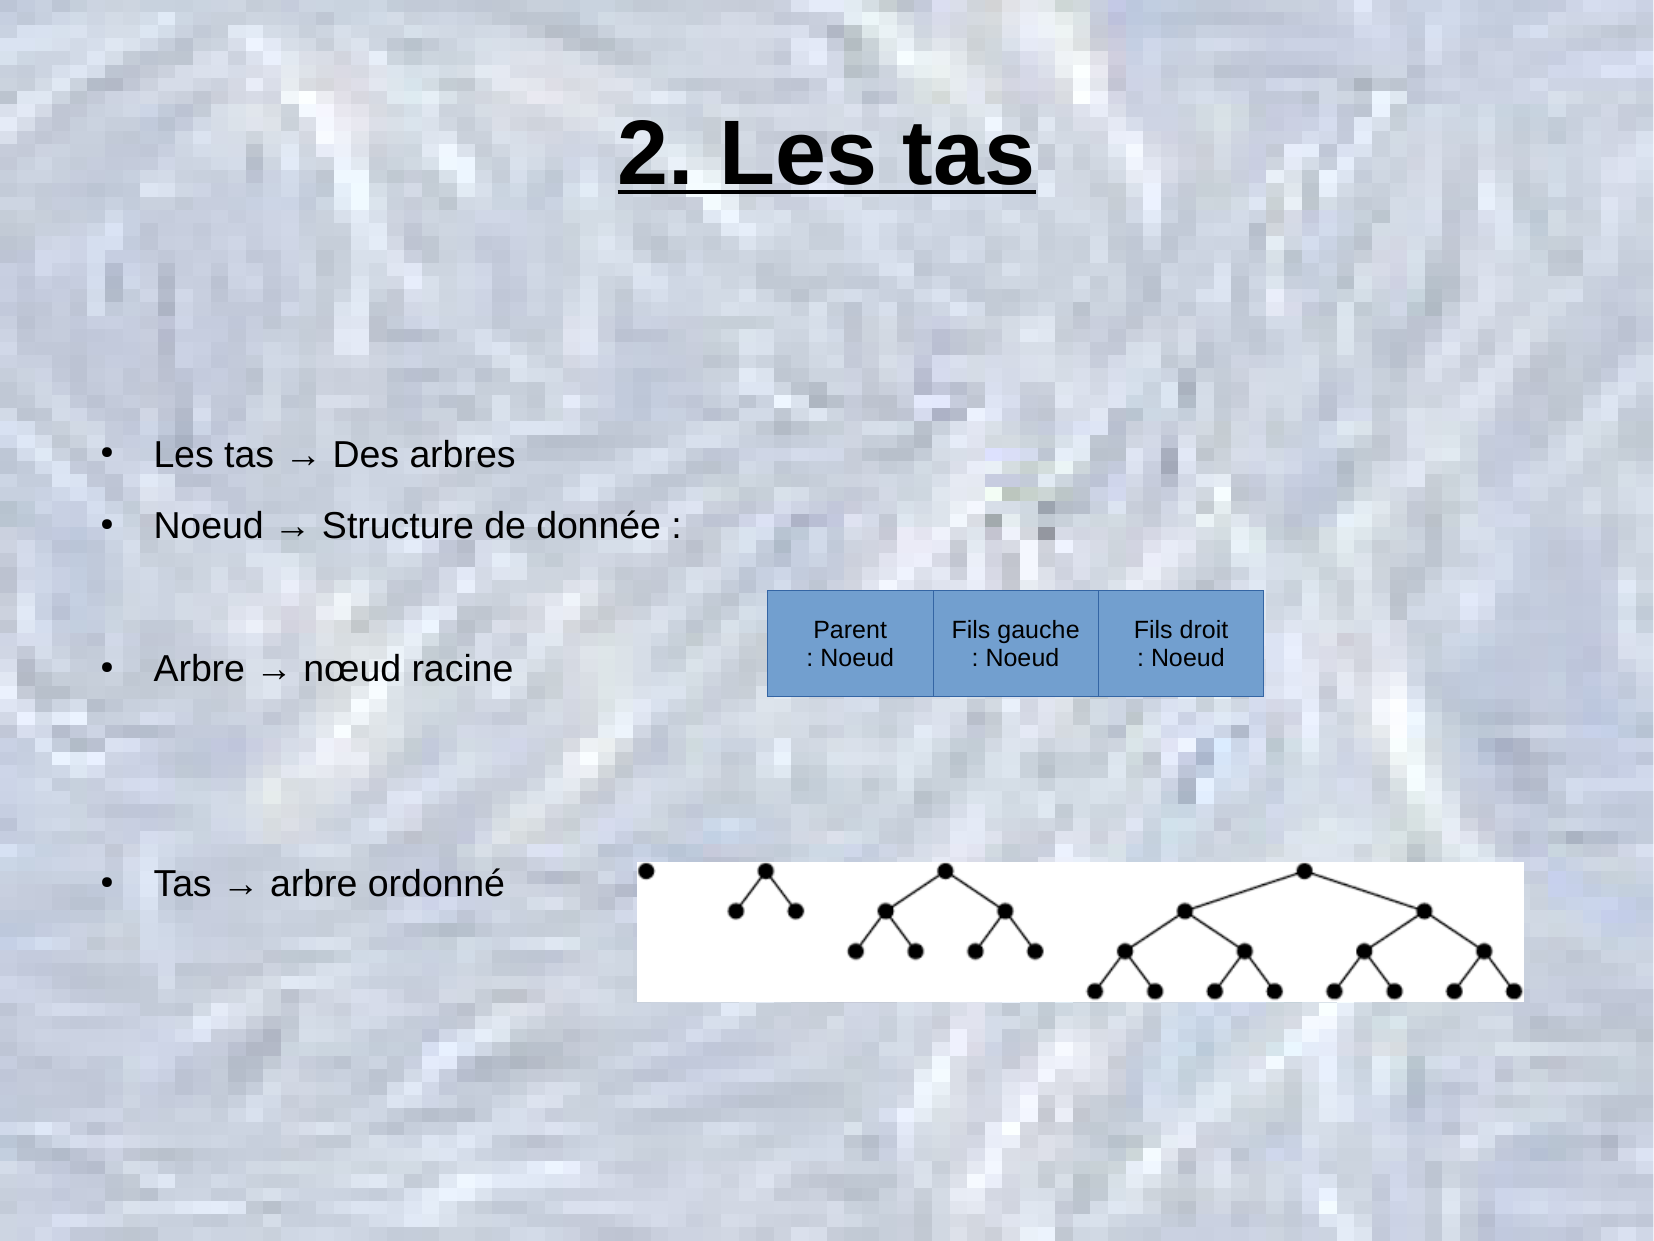

# 2. Les tas
Les tas → Des arbres
Noeud → Structure de donnée :
Arbre → nœud racine
Tas → arbre ordonné
Parent
: Noeud
Fils gauche
: Noeud
Fils droit
: Noeud
4